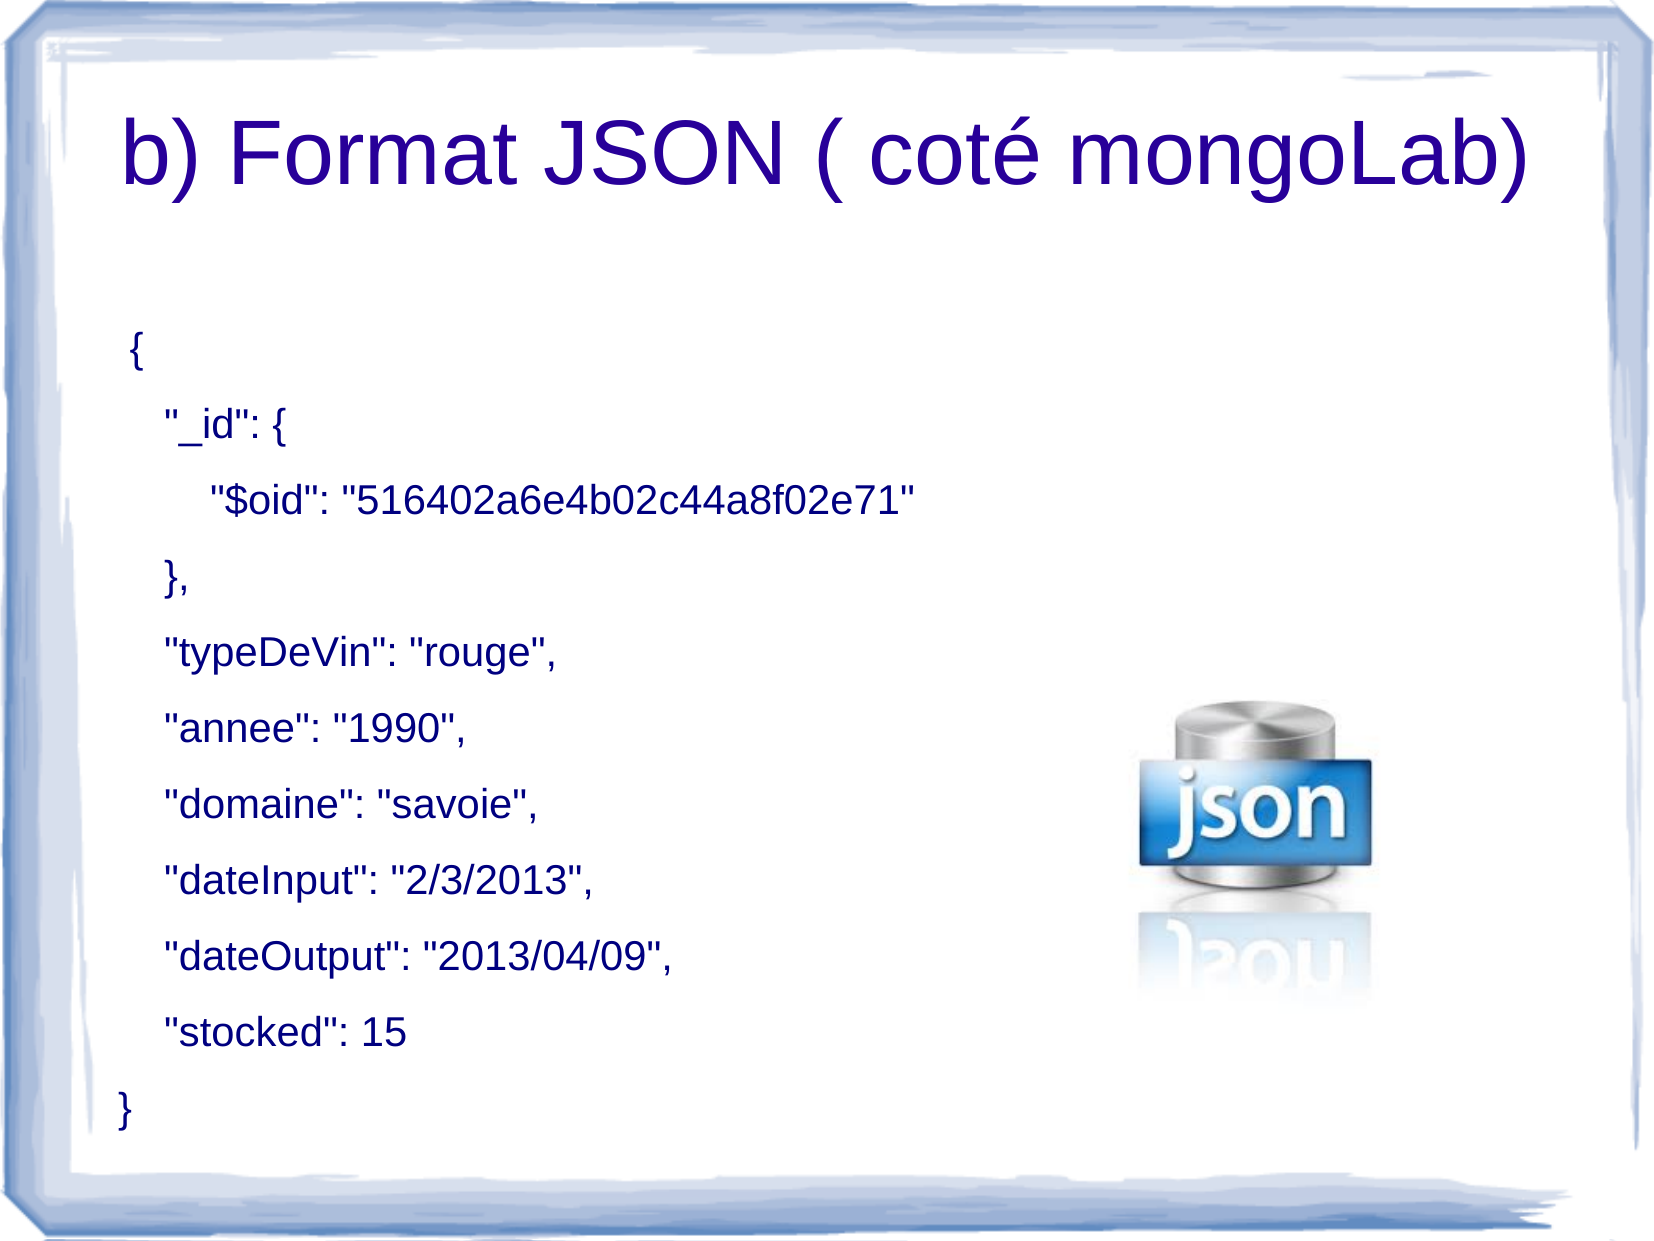

# b) Format JSON ( coté mongoLab)
 {
 "_id": {
 "$oid": "516402a6e4b02c44a8f02e71"
 },
 "typeDeVin": "rouge",
 "annee": "1990",
 "domaine": "savoie",
 "dateInput": "2/3/2013",
 "dateOutput": "2013/04/09",
 "stocked": 15
}